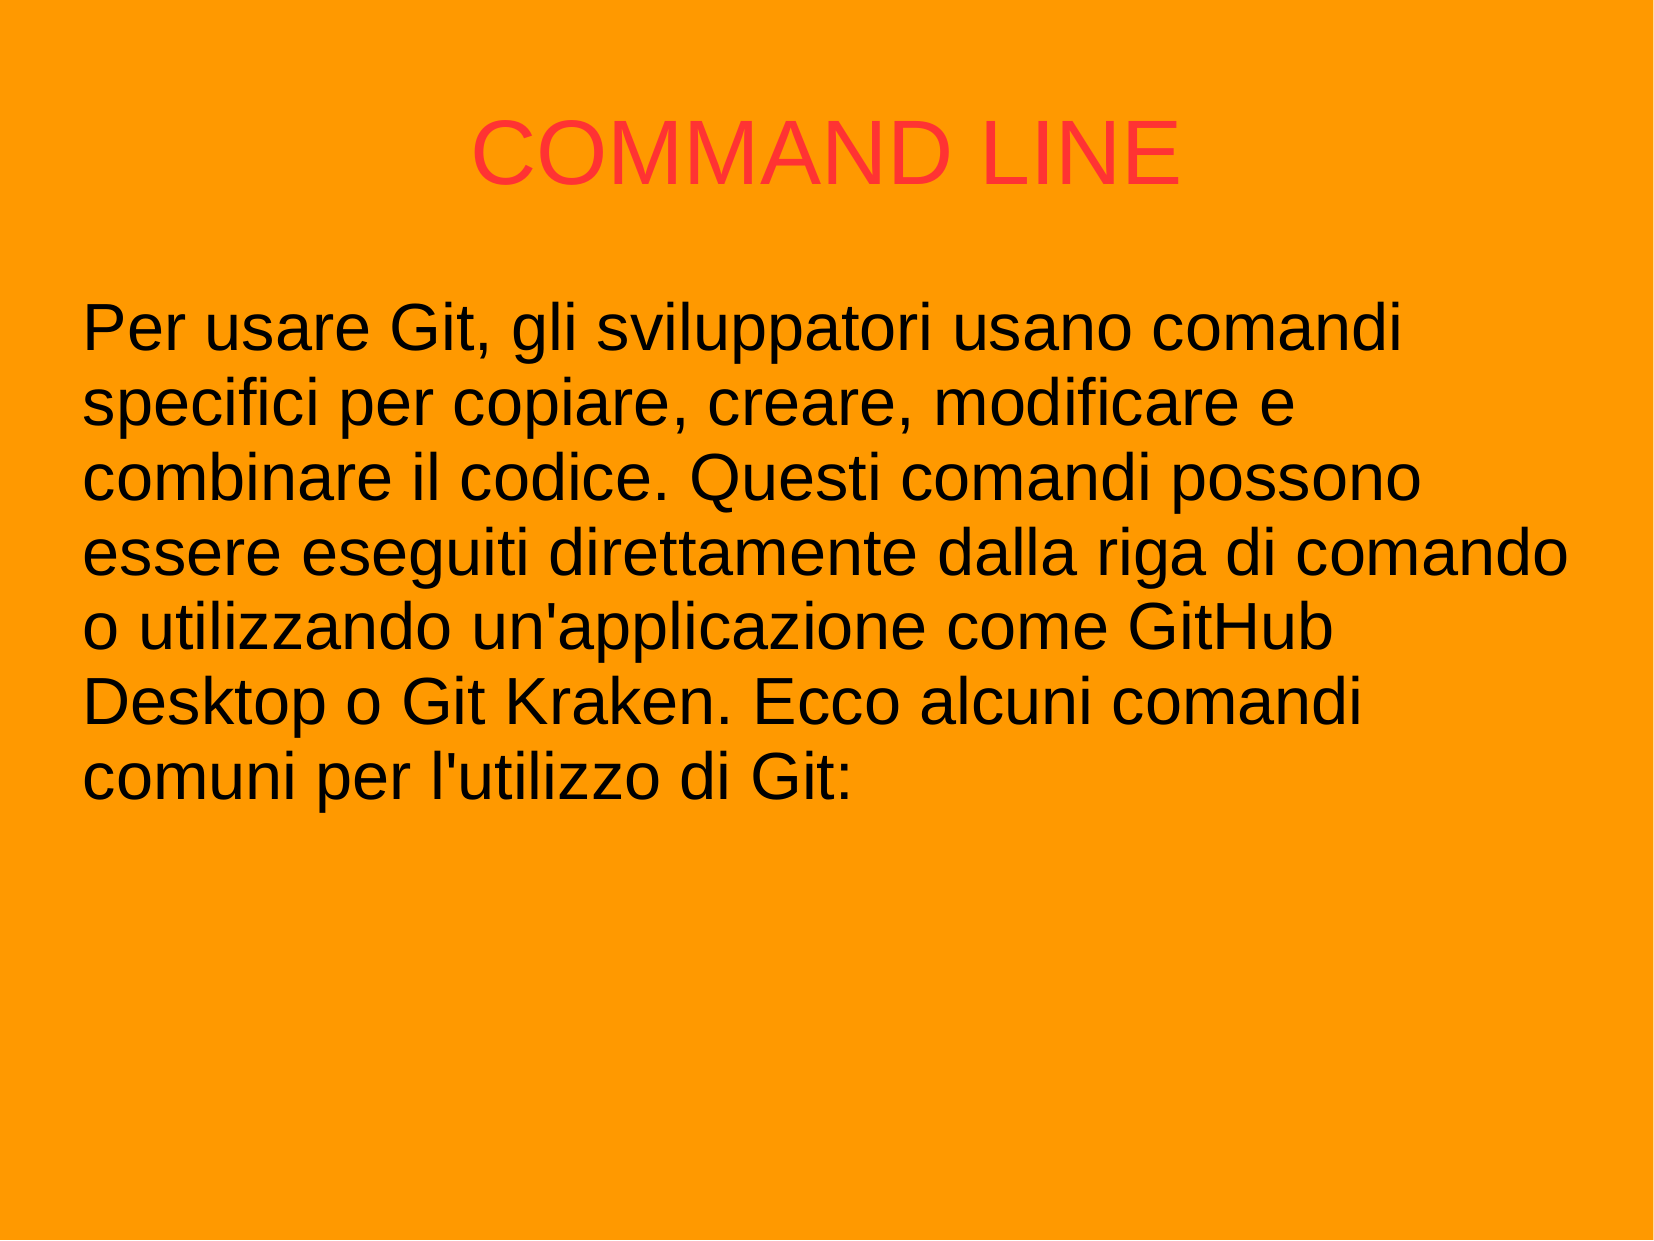

# COMMAND LINE
Per usare Git, gli sviluppatori usano comandi specifici per copiare, creare, modificare e combinare il codice. Questi comandi possono essere eseguiti direttamente dalla riga di comando o utilizzando un'applicazione come GitHub Desktop o Git Kraken. Ecco alcuni comandi comuni per l'utilizzo di Git: